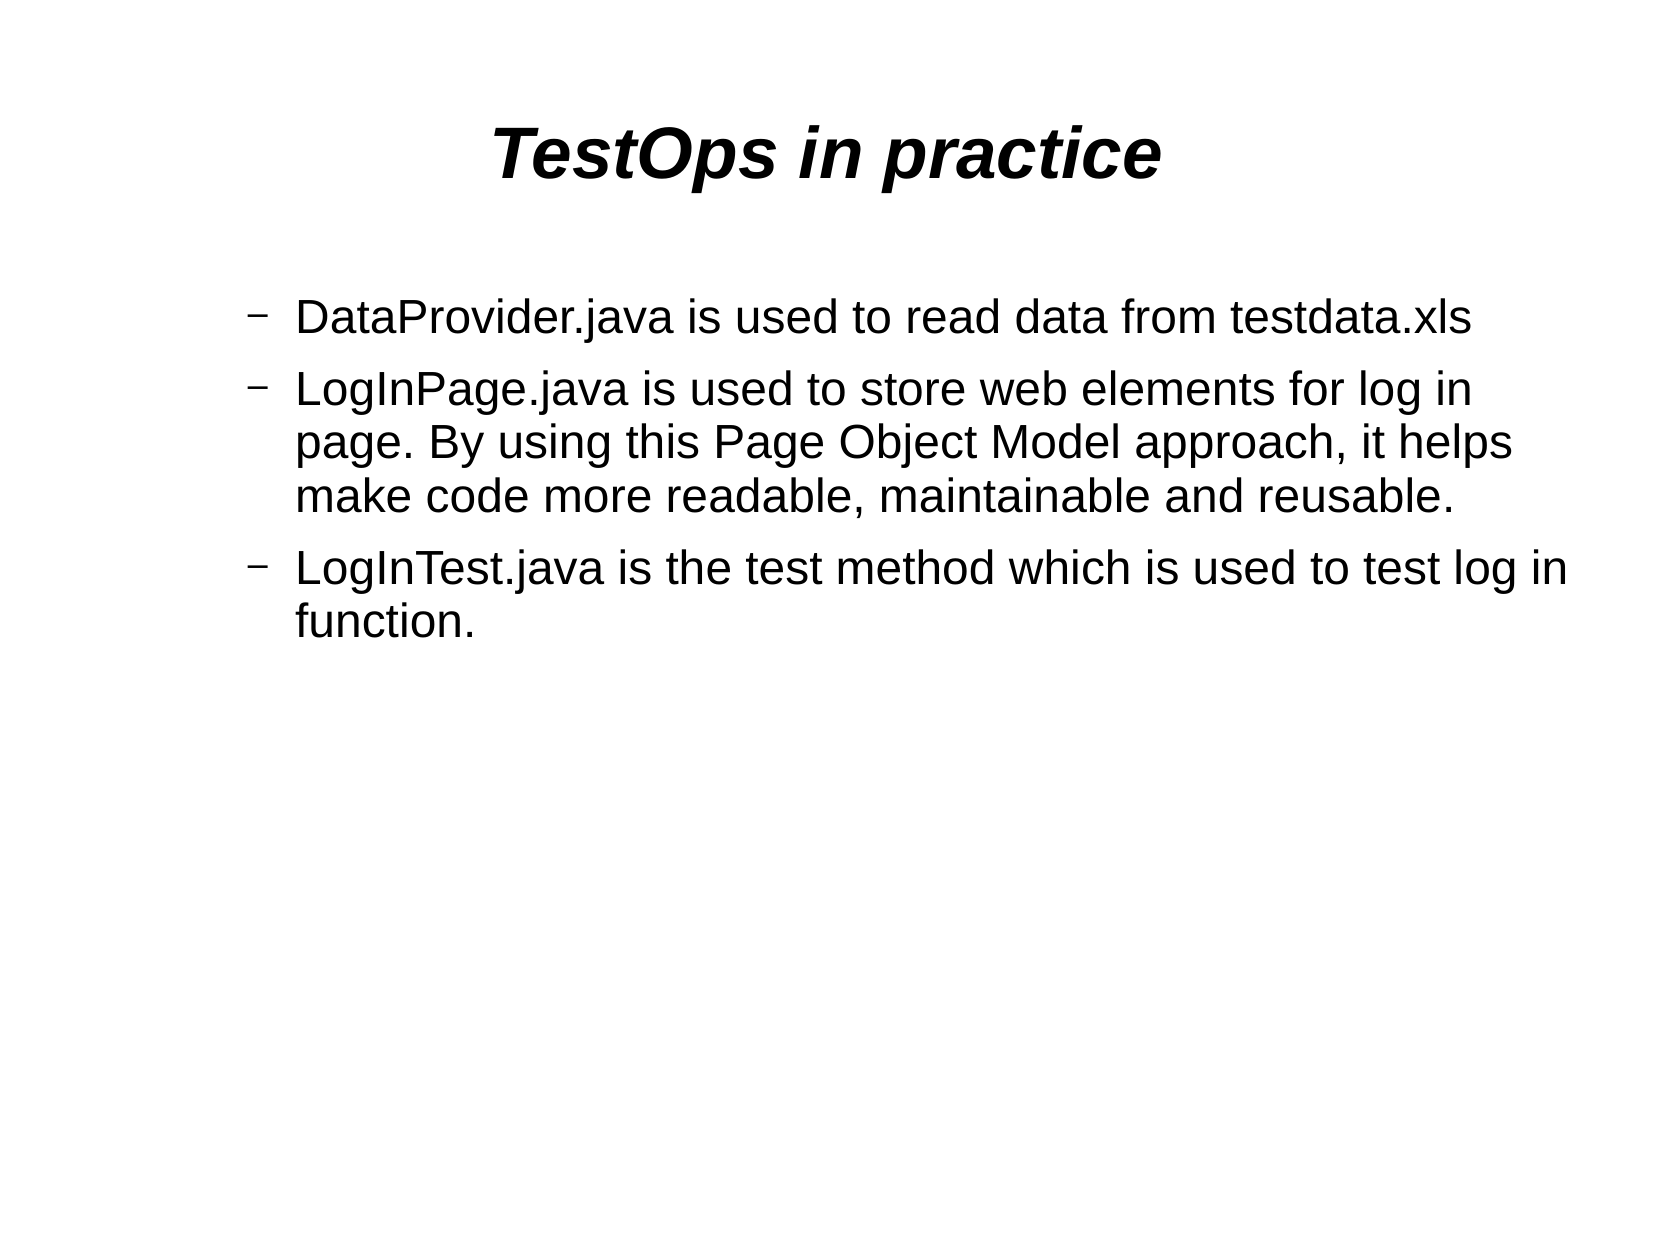

# TestOps in practice
DataProvider.java is used to read data from testdata.xls
LogInPage.java is used to store web elements for log in page. By using this Page Object Model approach, it helps make code more readable, maintainable and reusable.
LogInTest.java is the test method which is used to test log in function.